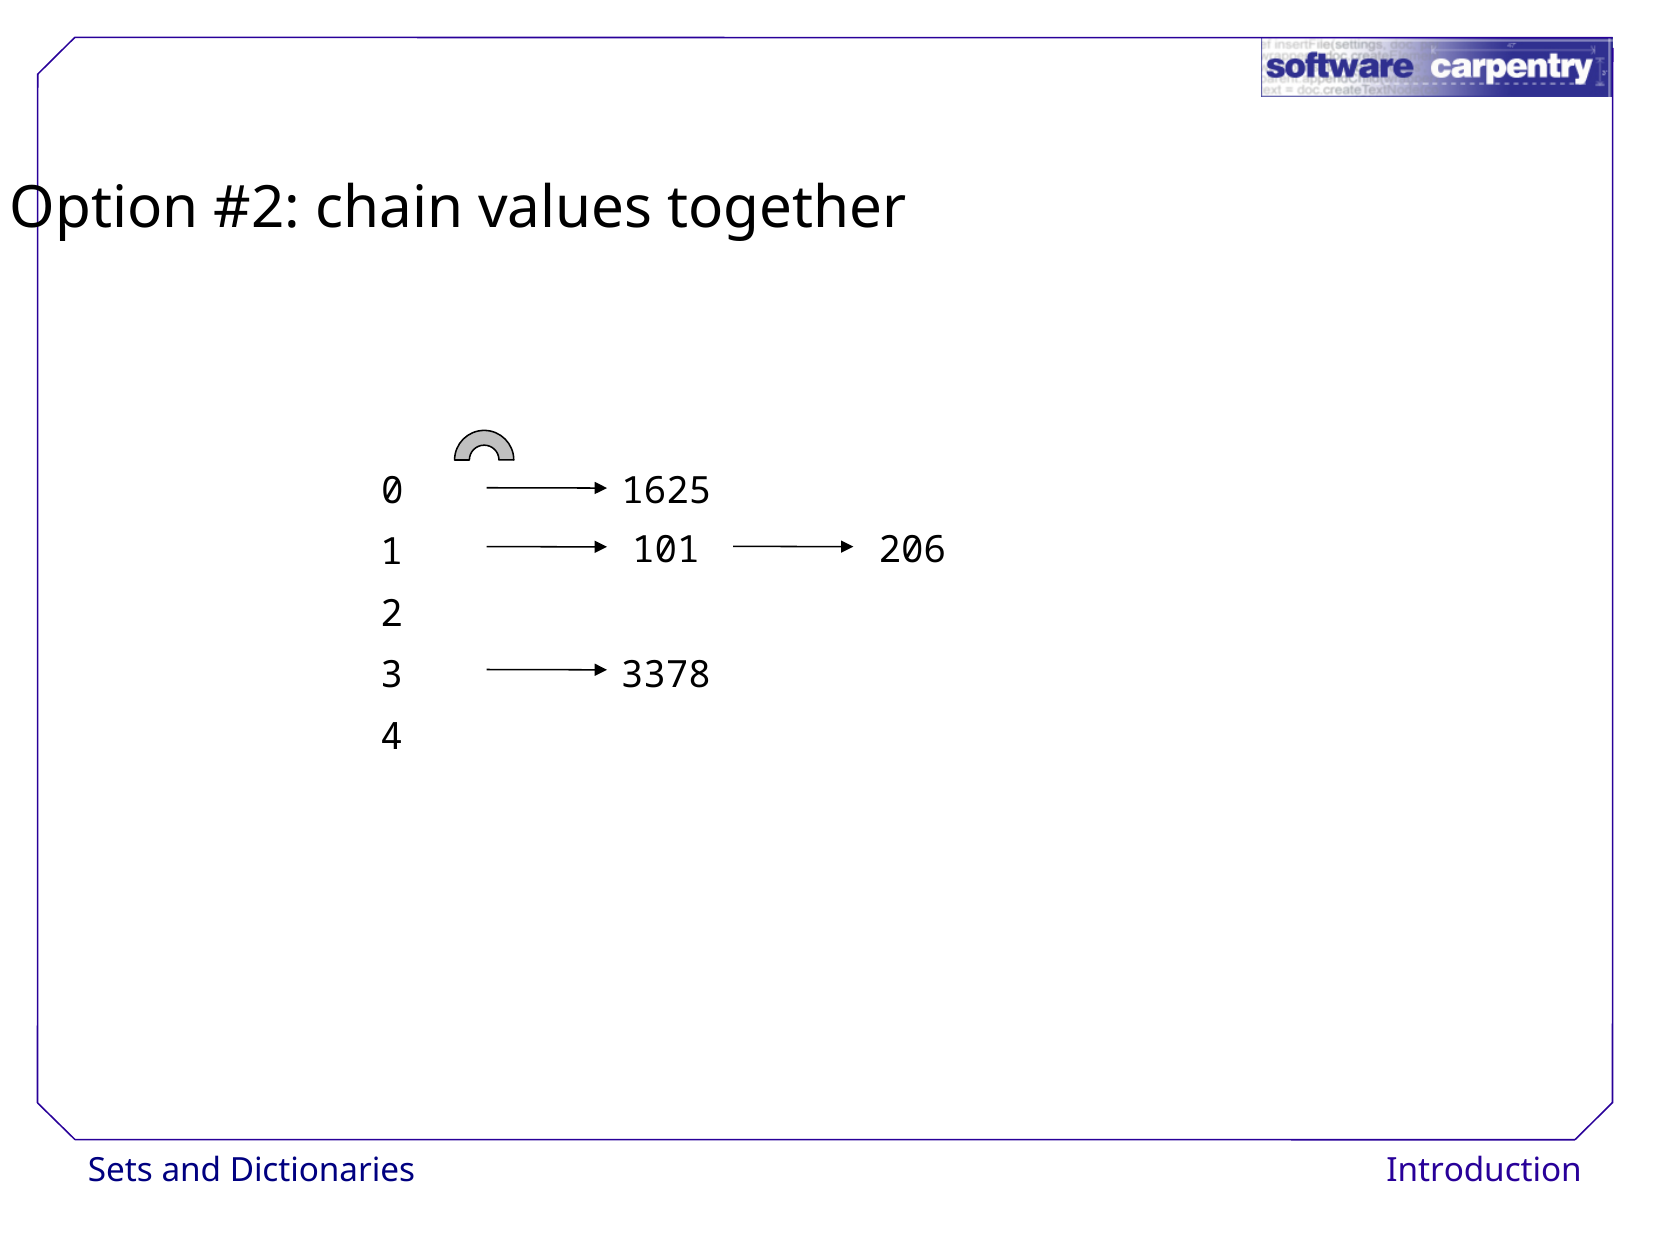

Option #2: chain values together
0
1625
| |
| --- |
| |
| |
| |
| |
101
206
1
2
3
3378
4